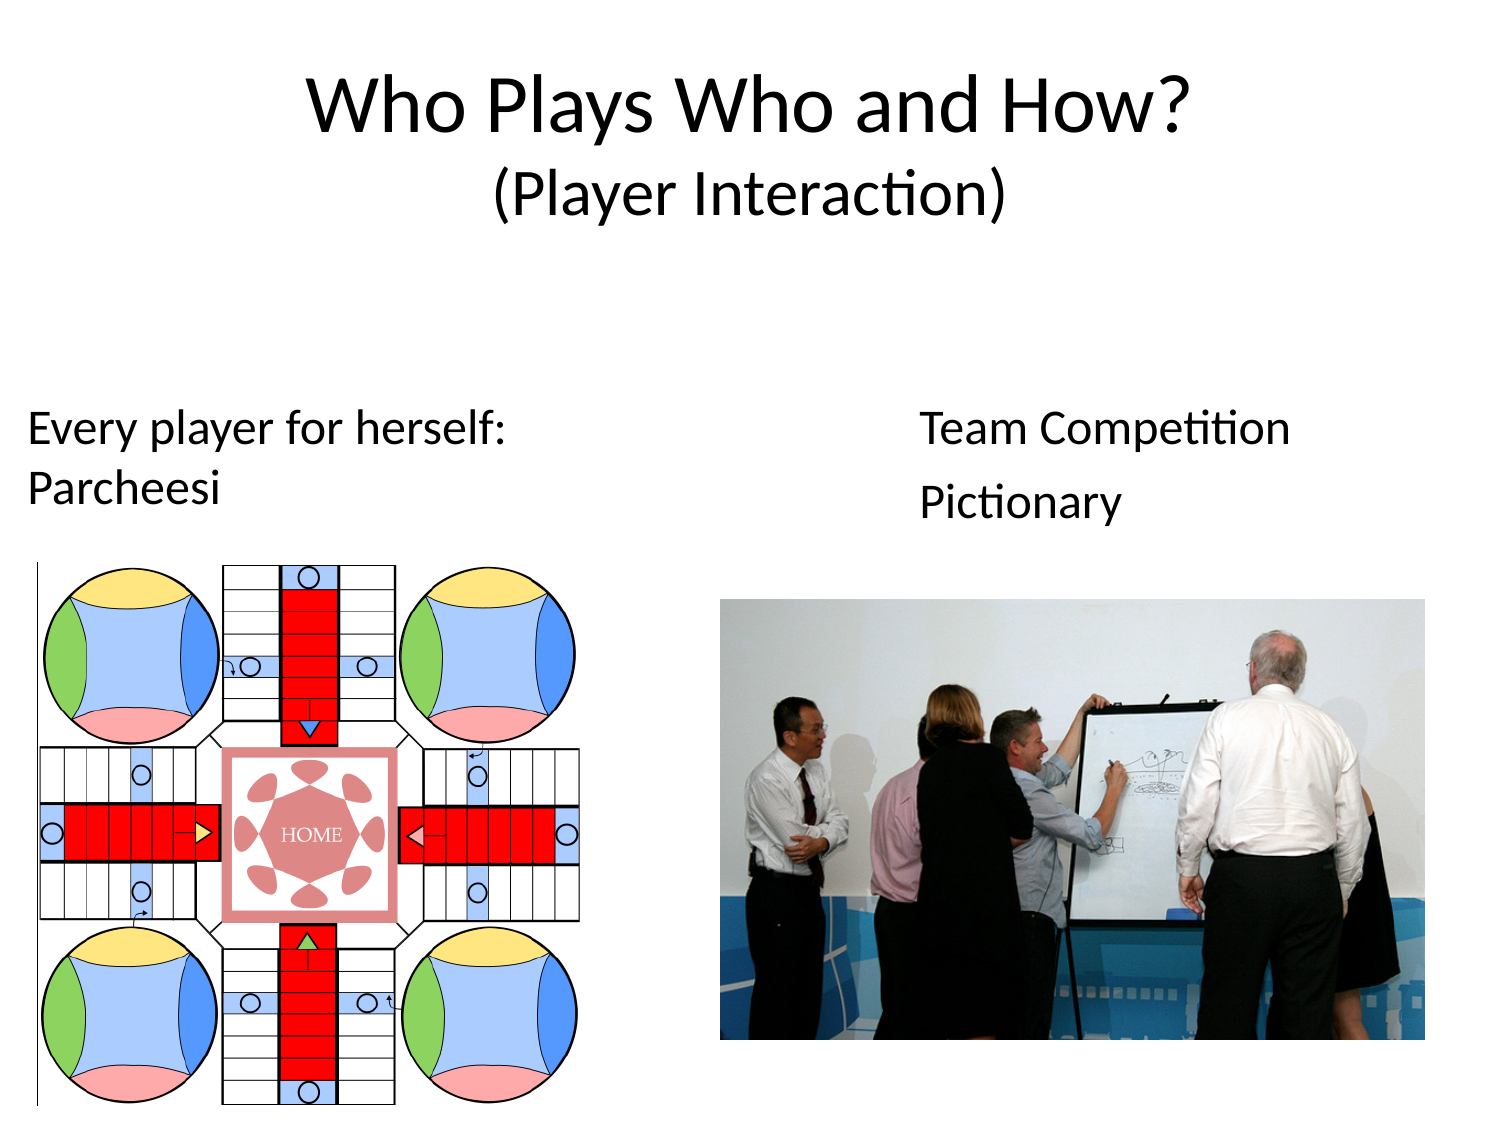

# Who Plays Who and How? (Player Interaction)
Every player for herself:
Parcheesi
Team Competition
Pictionary